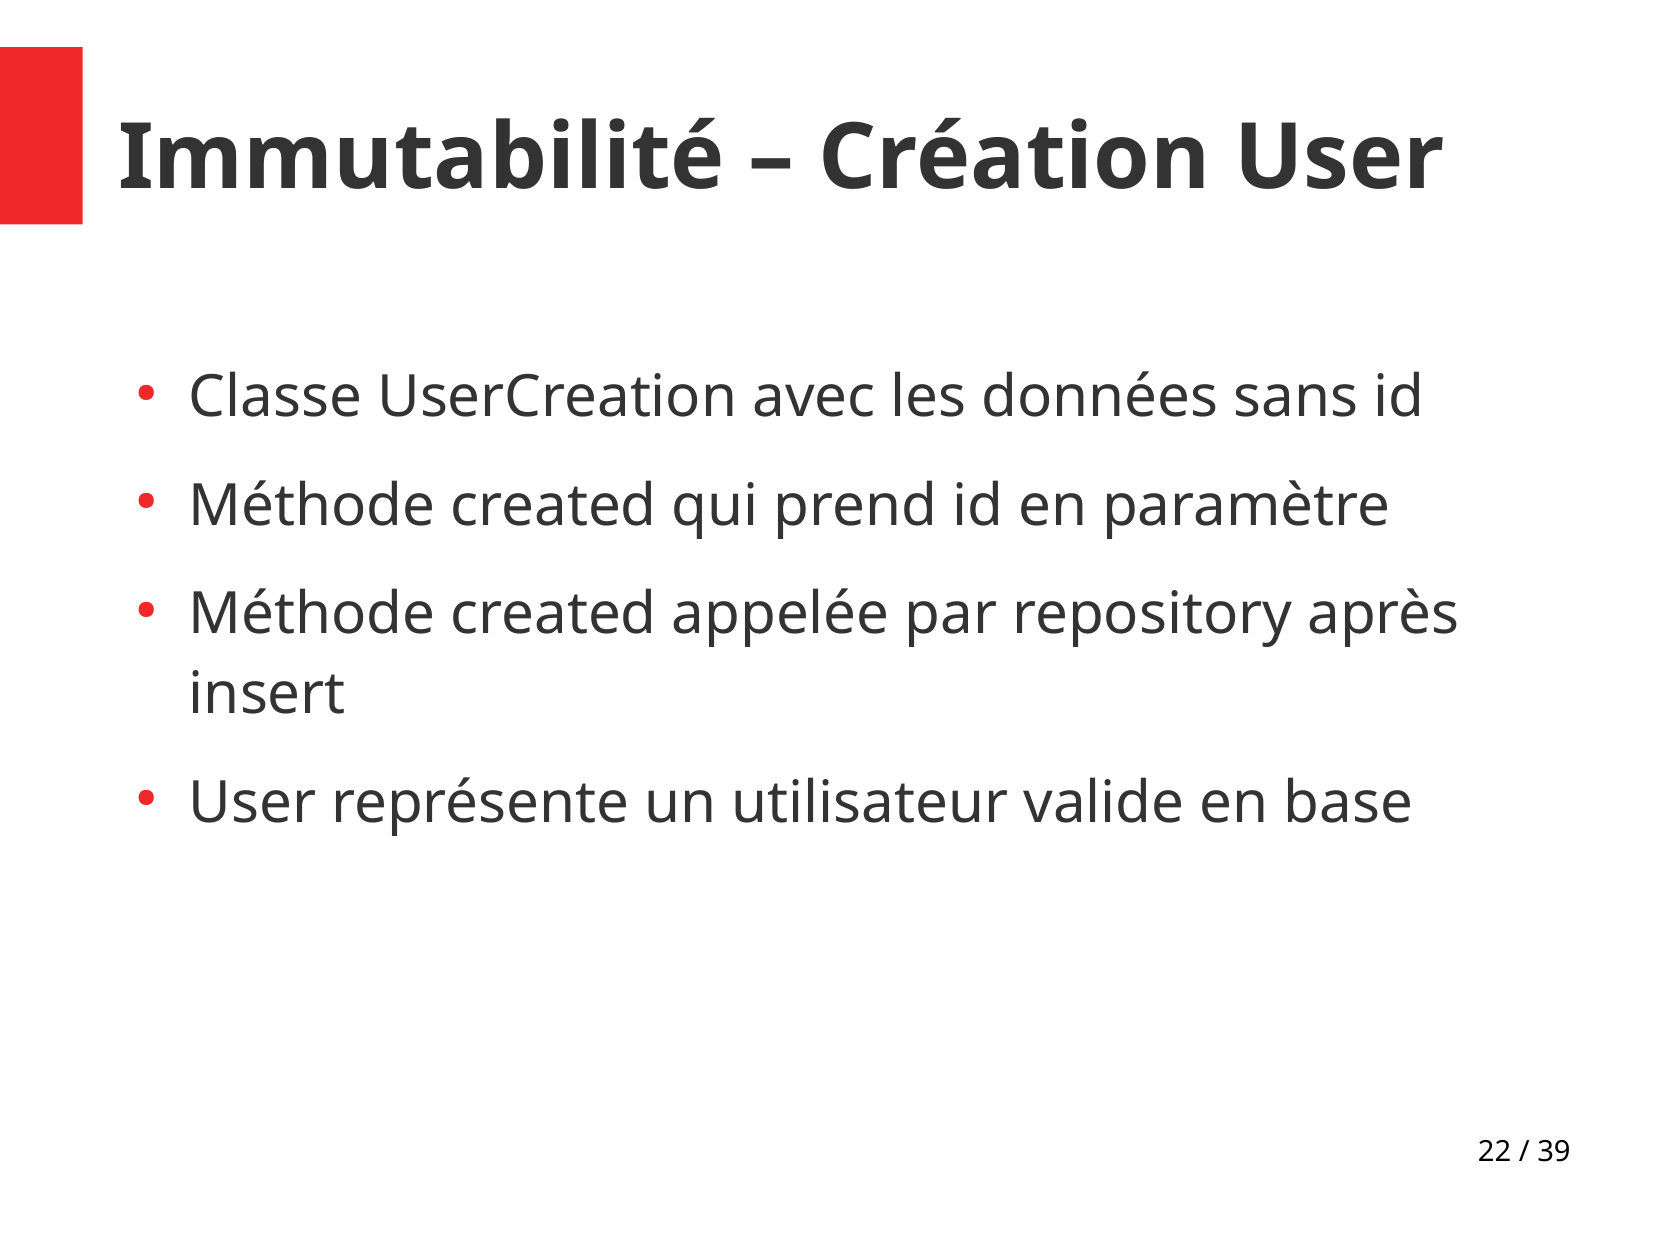

# Immutabilité – Création User
Classe UserCreation avec les données sans id
Méthode created qui prend id en paramètre
Méthode created appelée par repository après insert
User représente un utilisateur valide en base
22